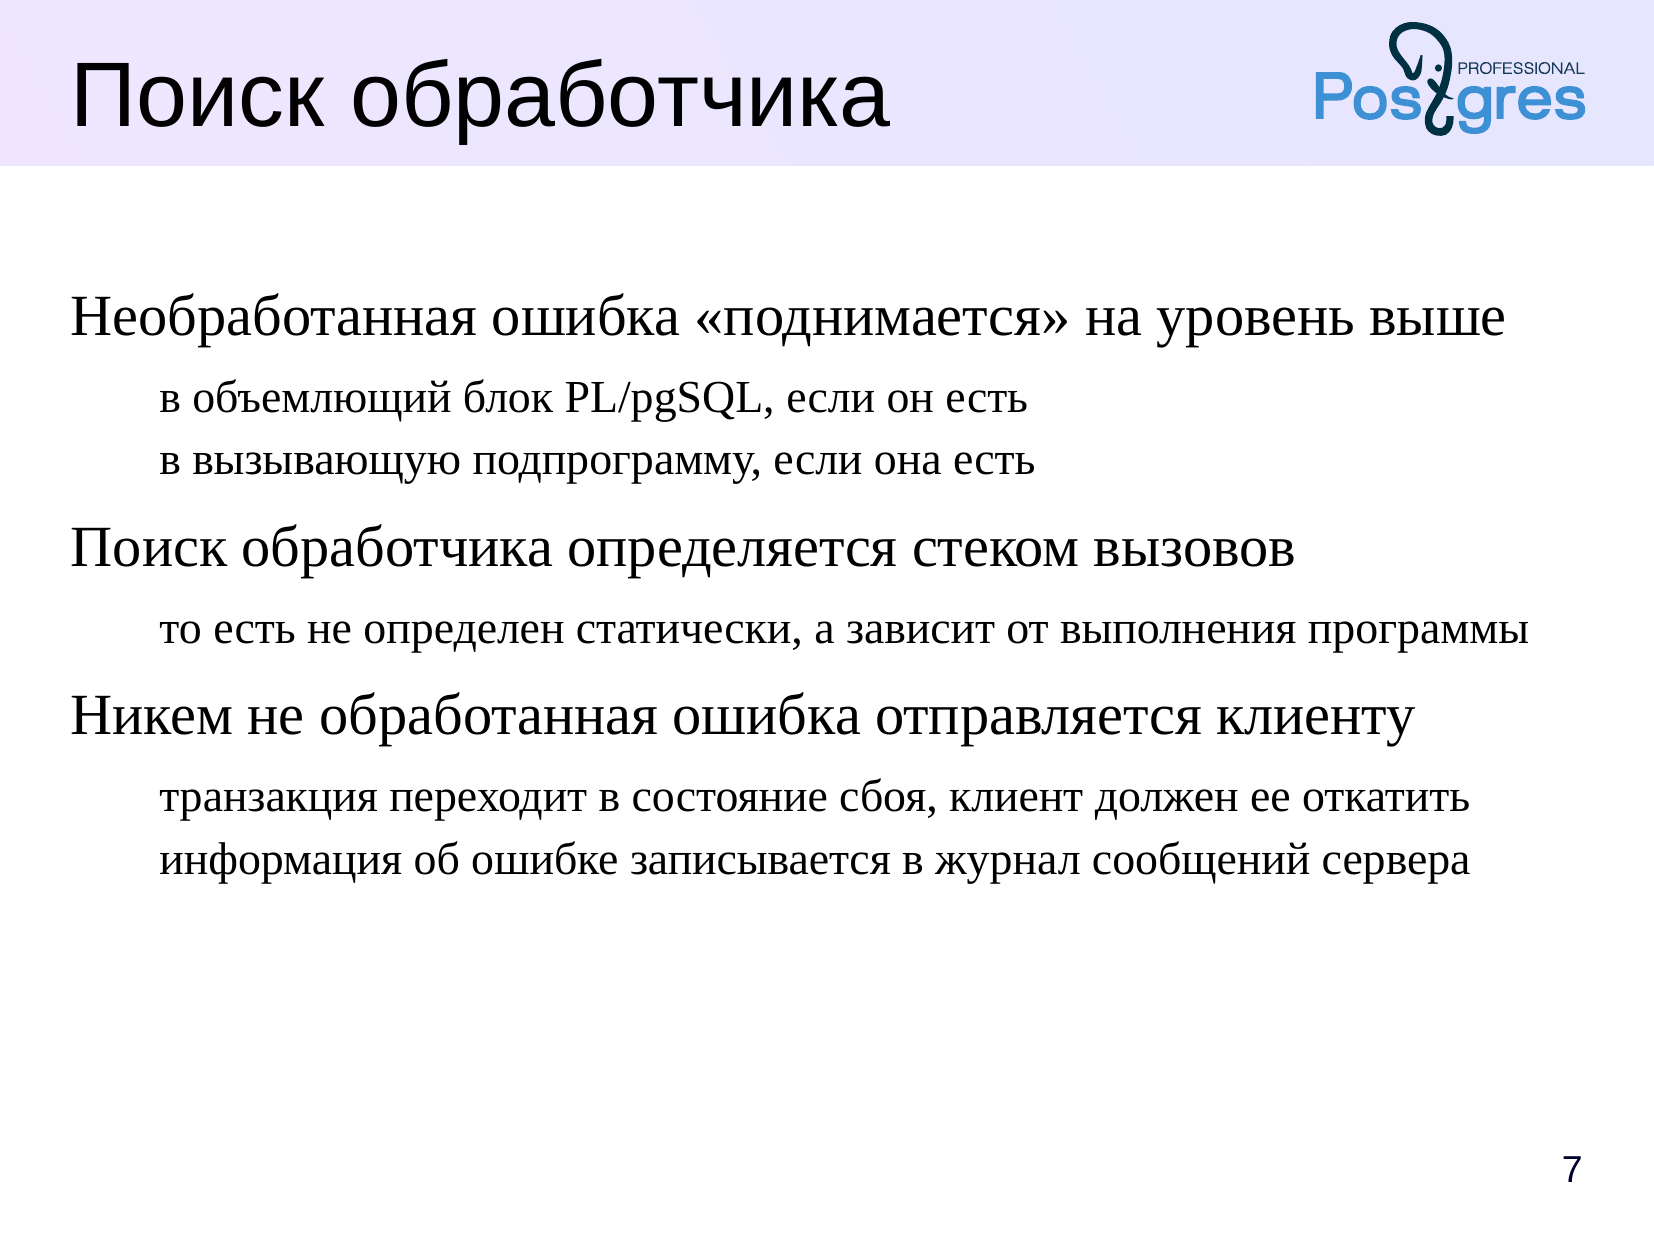

# Поиск обработчика
Необработанная ошибка «поднимается» на уровень выше
в объемлющий блок PL/pgSQL, если он есть
в вызывающую подпрограмму, если она есть
Поиск обработчика определяется стеком вызовов
то есть не определен статически, а зависит от выполнения программы
Никем не обработанная ошибка отправляется клиенту
транзакция переходит в состояние сбоя, клиент должен ее откатить
информация об ошибке записывается в журнал сообщений сервера